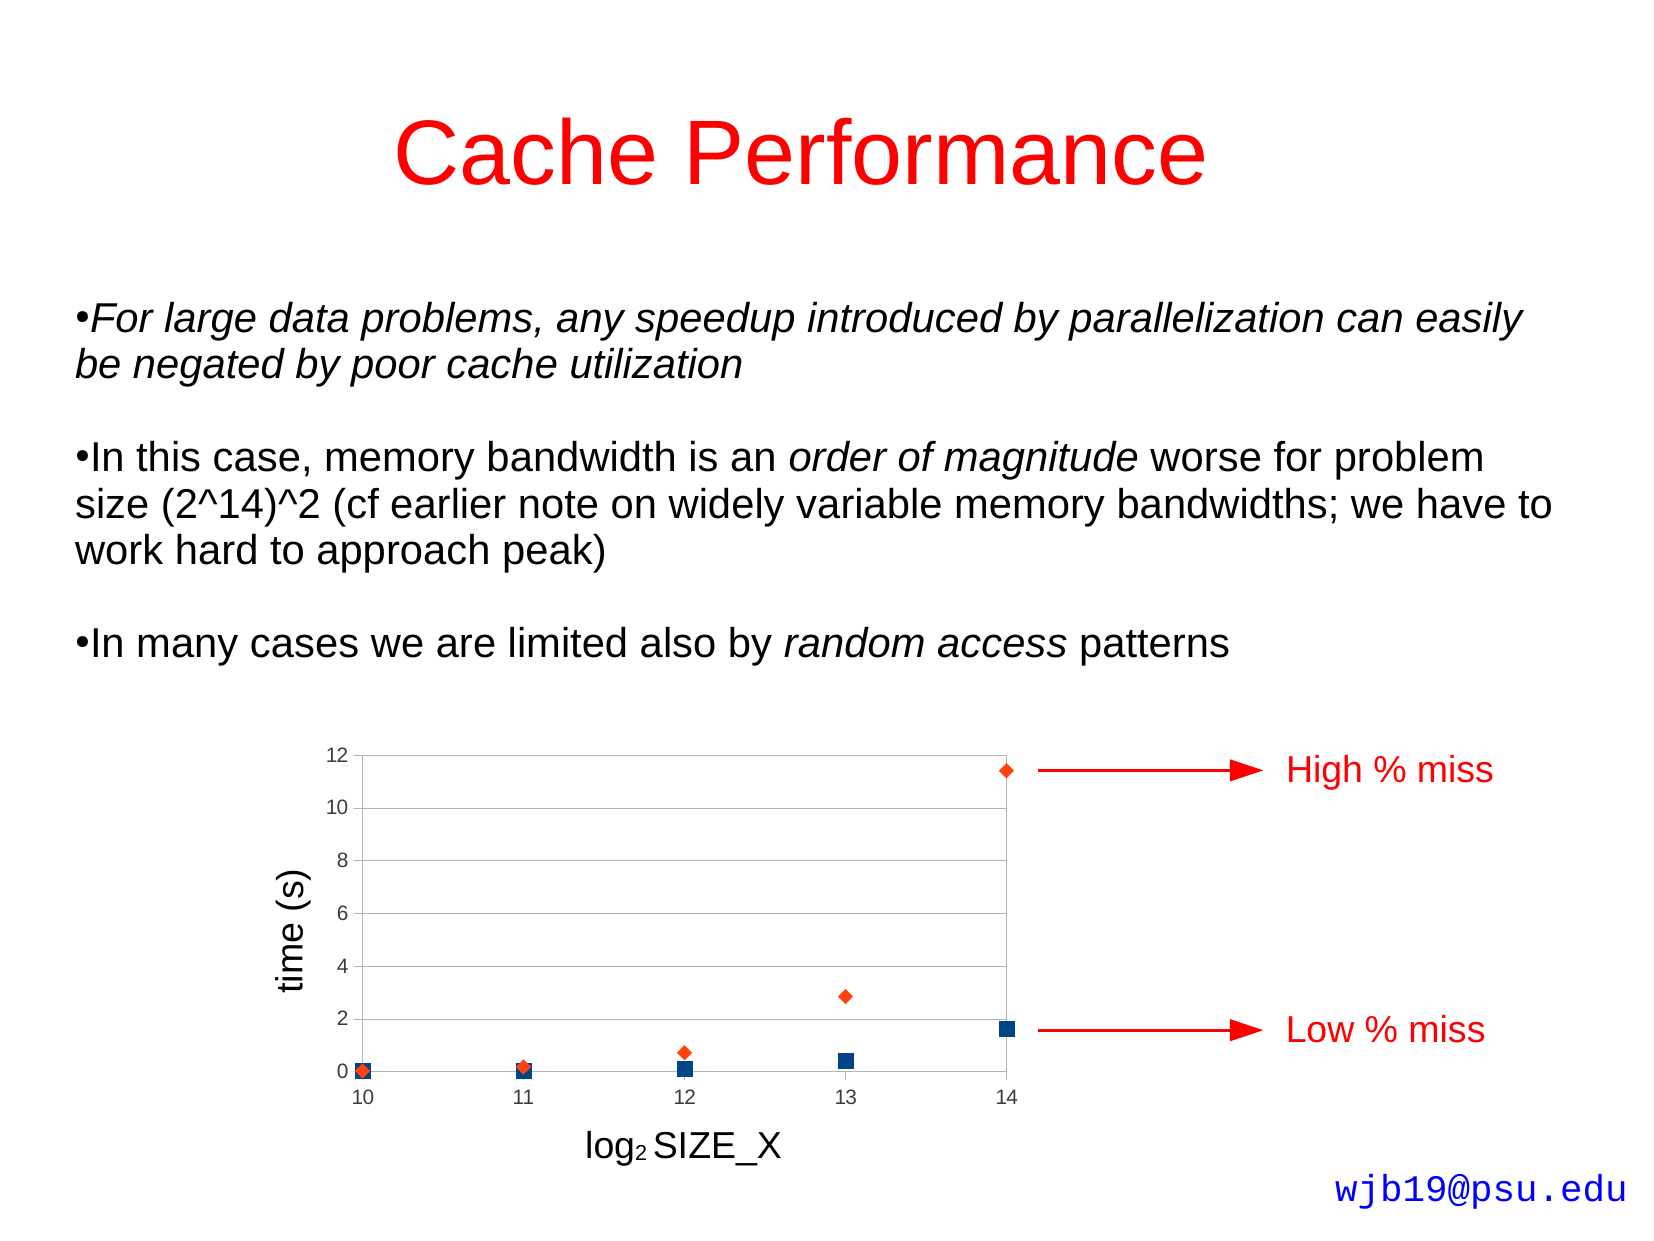

# Cache Performance
For large data problems, any speedup introduced by parallelization can easily be negated by poor cache utilization
In this case, memory bandwidth is an order of magnitude worse for problem size (2^14)^2 (cf earlier note on widely variable memory bandwidths; we have to work hard to approach peak)
In many cases we are limited also by random access patterns
High % miss
time (s)
Low % miss
log2 SIZE_X
wjb19@psu.edu